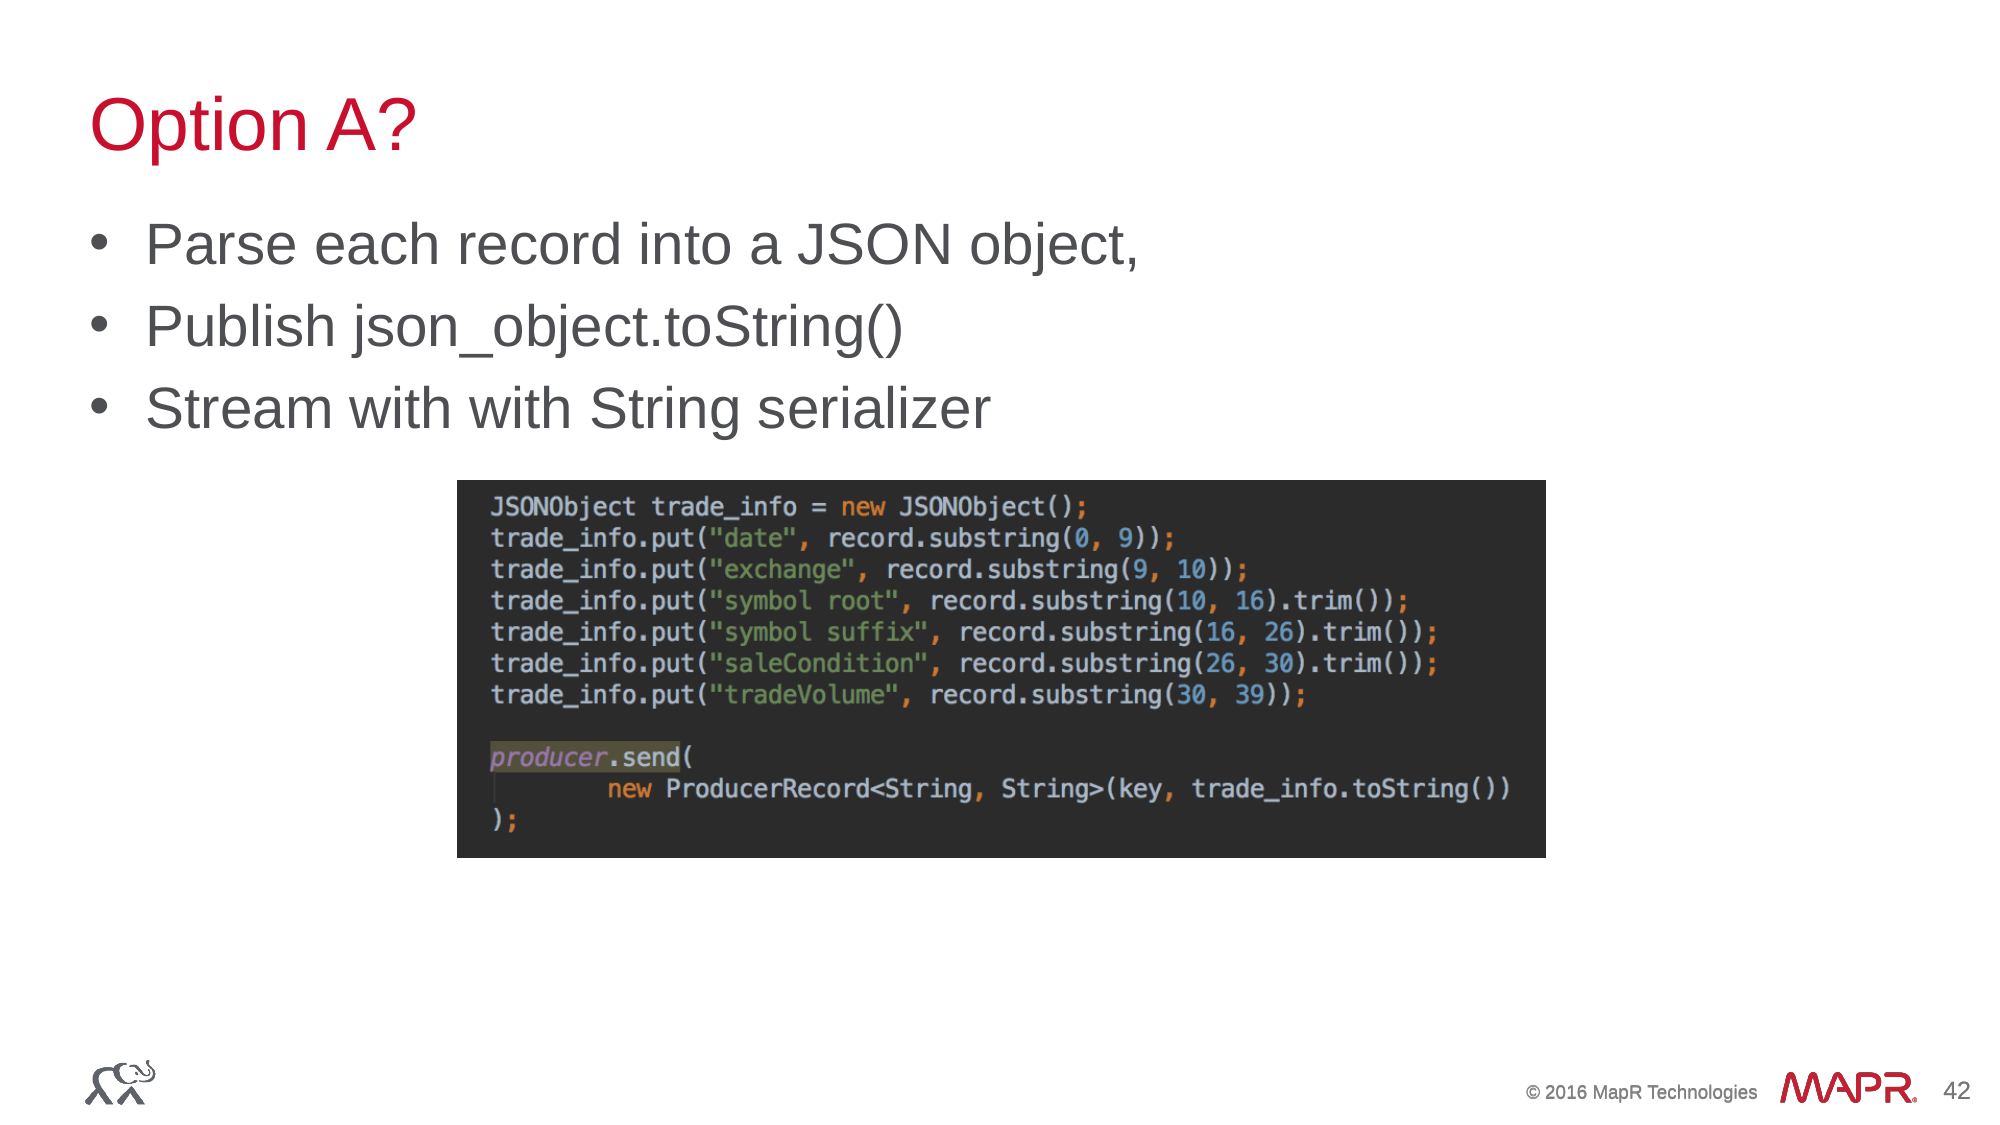

# Option A?
Parse each record into a JSON object,
Publish json_object.toString()
Stream with with String serializer